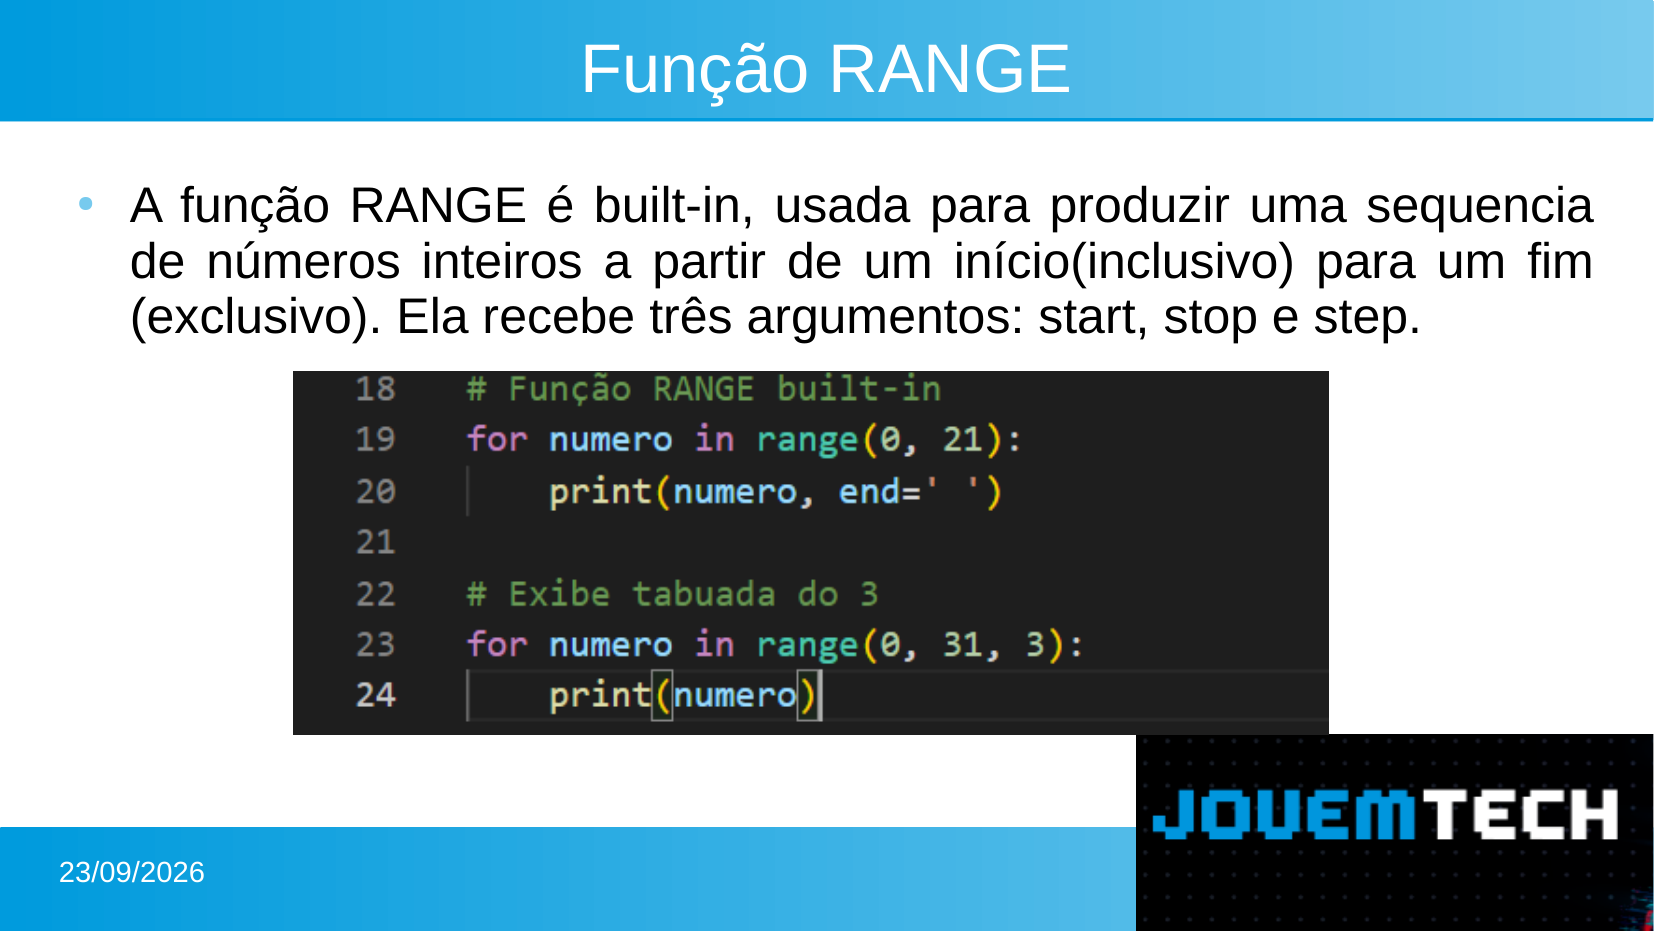

# Função RANGE
A função RANGE é built-in, usada para produzir uma sequencia de números inteiros a partir de um início(inclusivo) para um fim (exclusivo). Ela recebe três argumentos: start, stop e step.
5